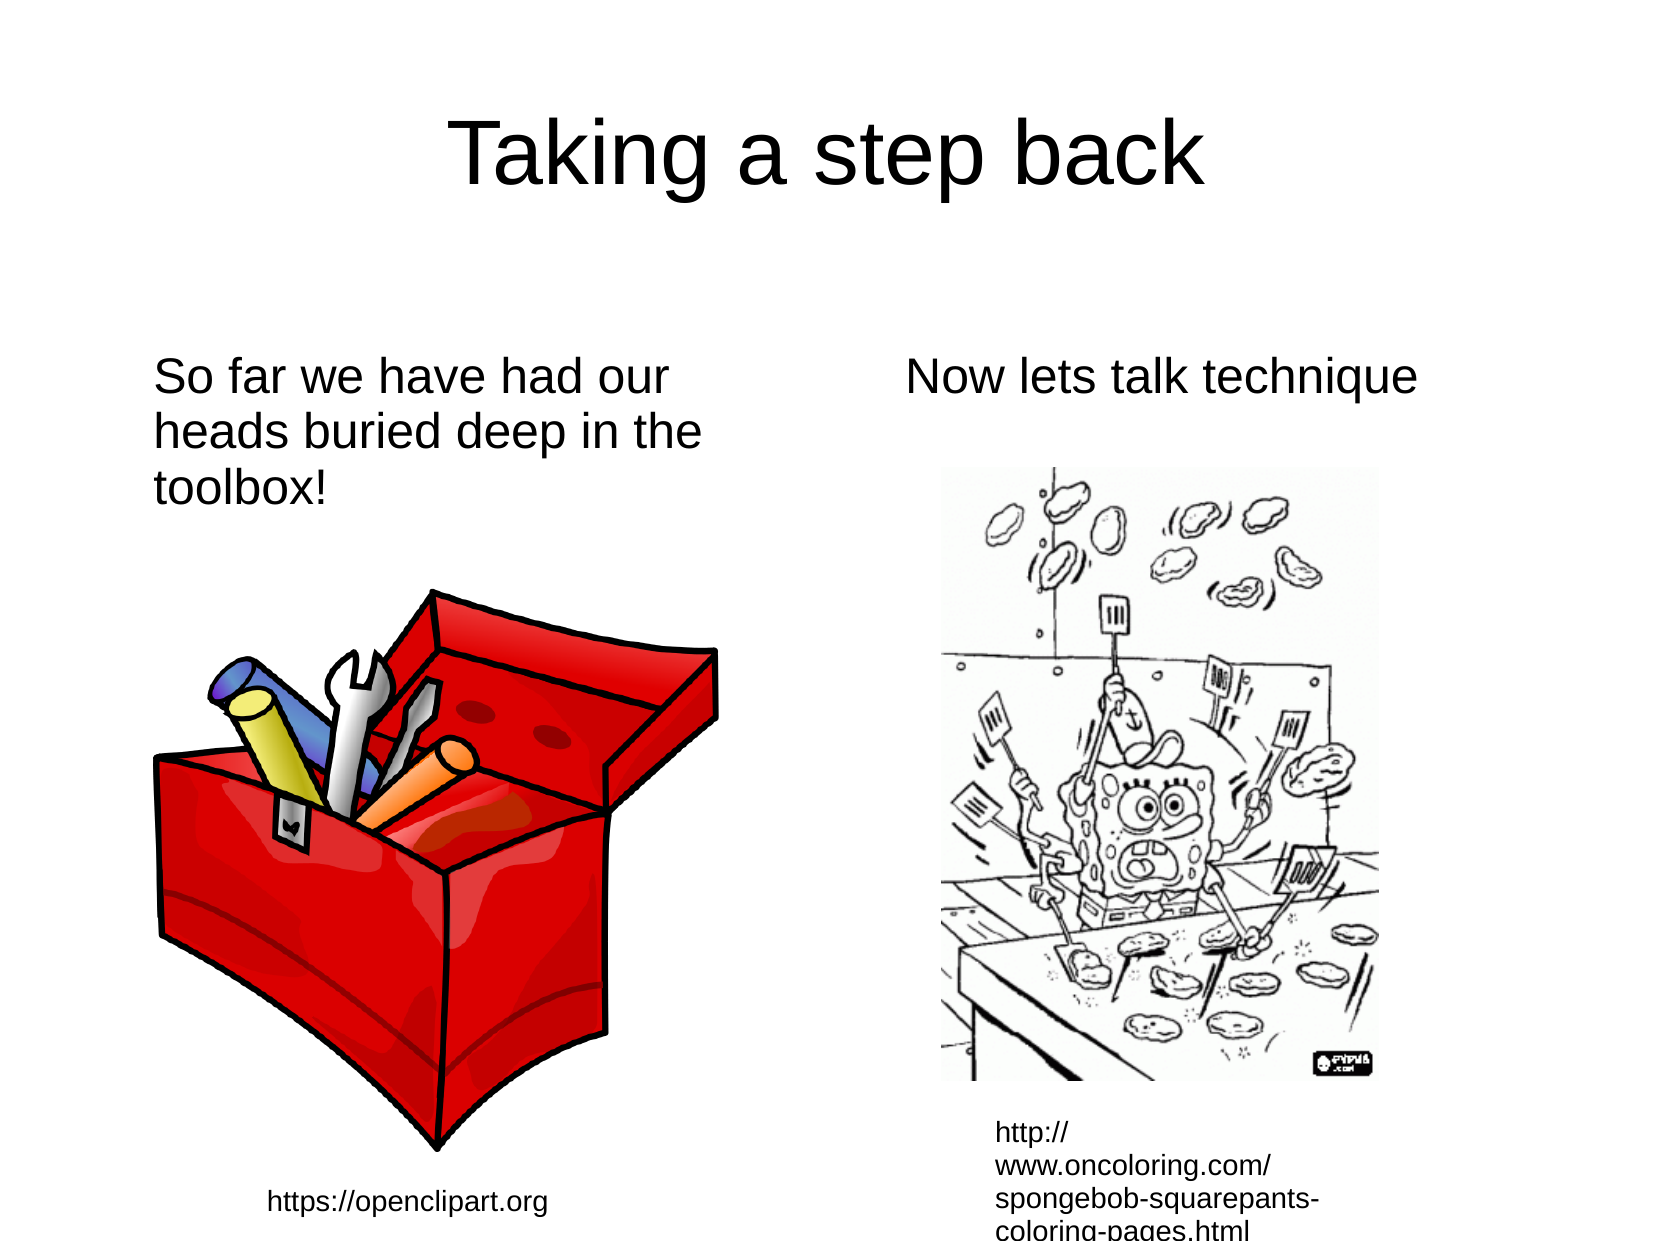

# Taking a step back
So far we have had our heads buried deep in the toolbox!
Now lets talk technique
http://www.oncoloring.com/spongebob-squarepants-coloring-pages.html
https://openclipart.org